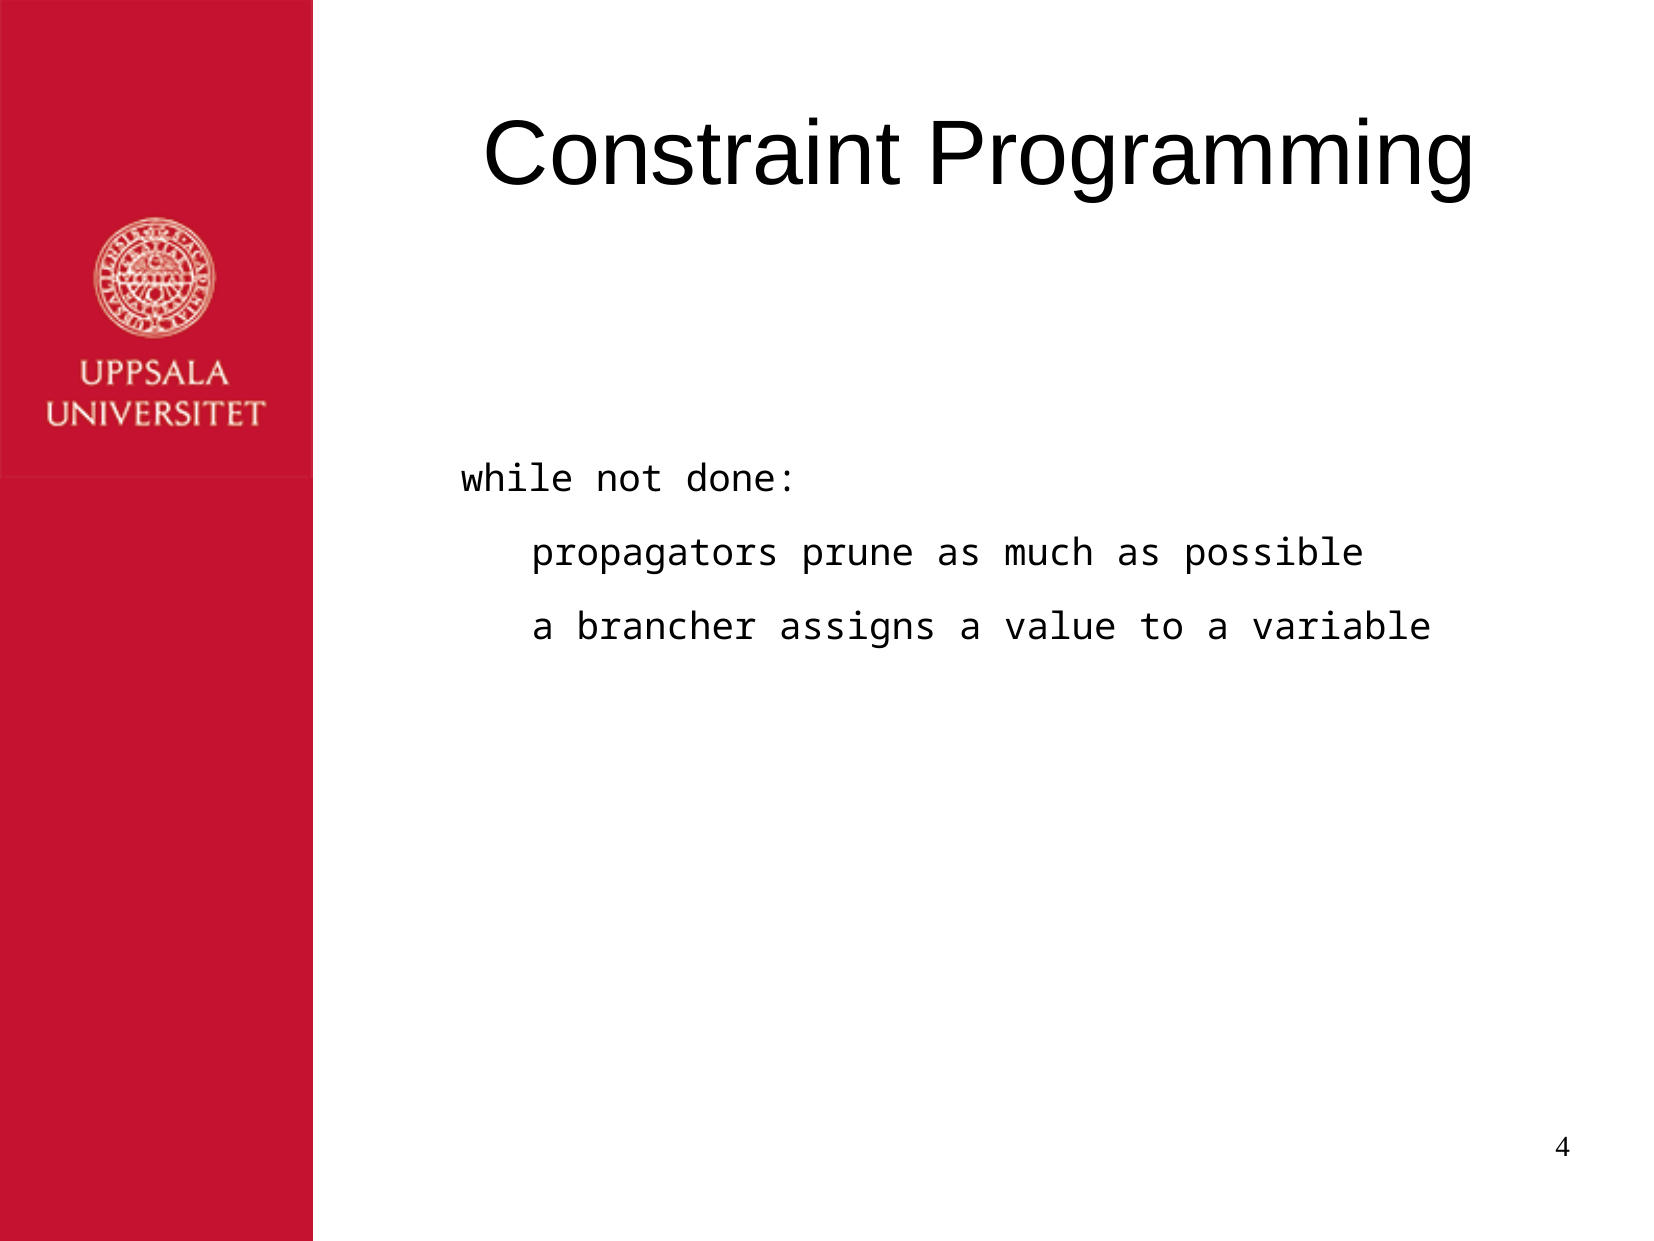

# Constraint Programming
while not done:
propagators prune as much as possible
a brancher assigns a value to a variable
4